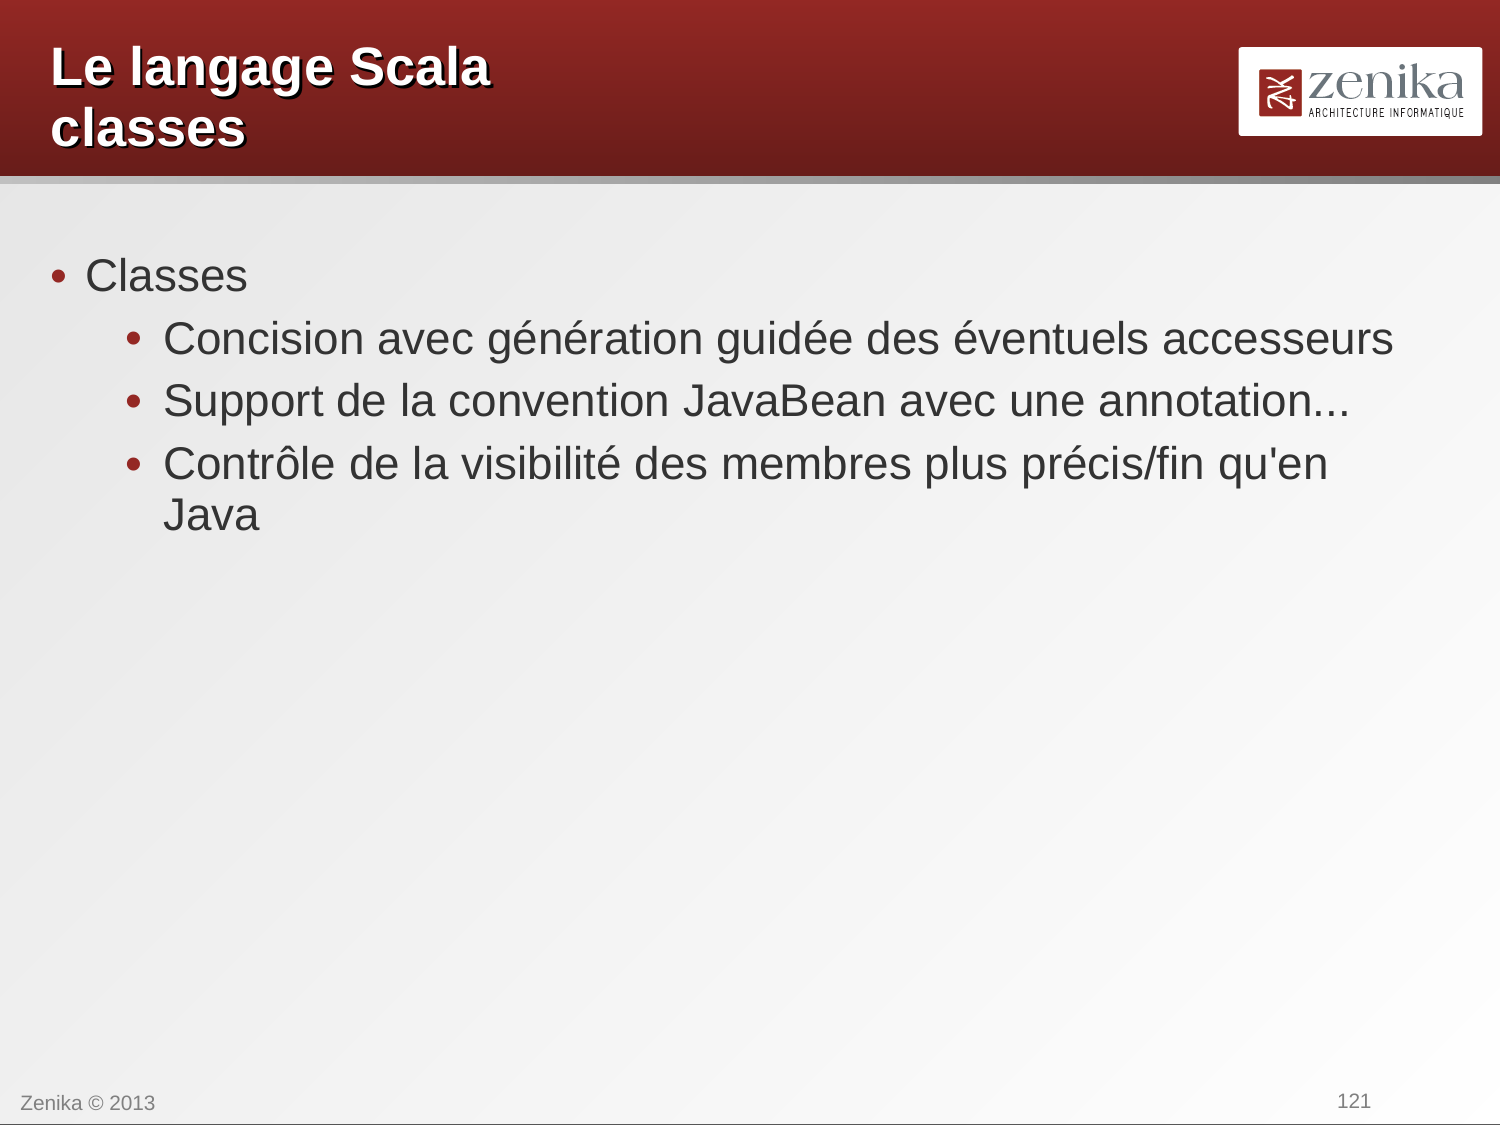

# Le langage Scala classes
Classes
Concision avec génération guidée des éventuels accesseurs
Support de la convention JavaBean avec une annotation...
Contrôle de la visibilité des membres plus précis/fin qu'en Java